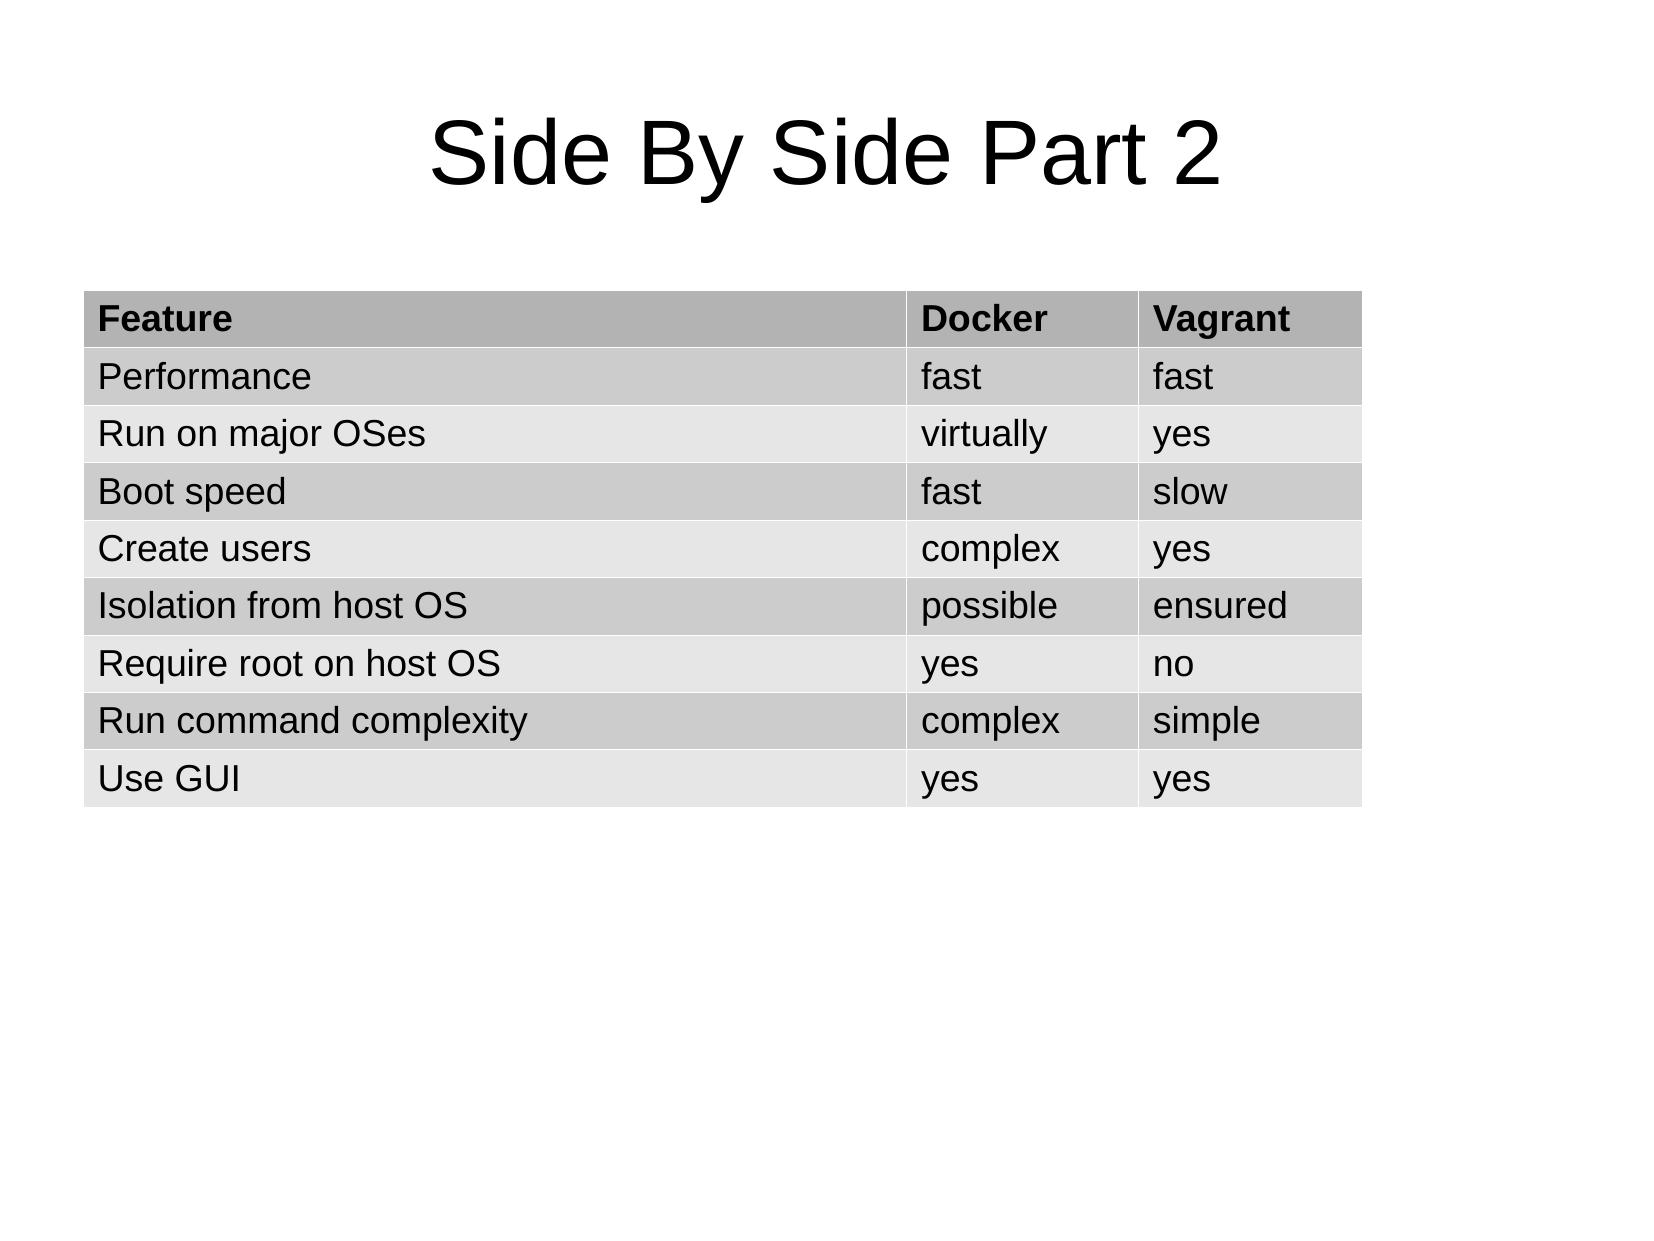

# Side By Side Part 2
| Feature | Docker | Vagrant |
| --- | --- | --- |
| Performance | fast | fast |
| Run on major OSes | virtually | yes |
| Boot speed | fast | slow |
| Create users | complex | yes |
| Isolation from host OS | possible | ensured |
| Require root on host OS | yes | no |
| Run command complexity | complex | simple |
| Use GUI | yes | yes |